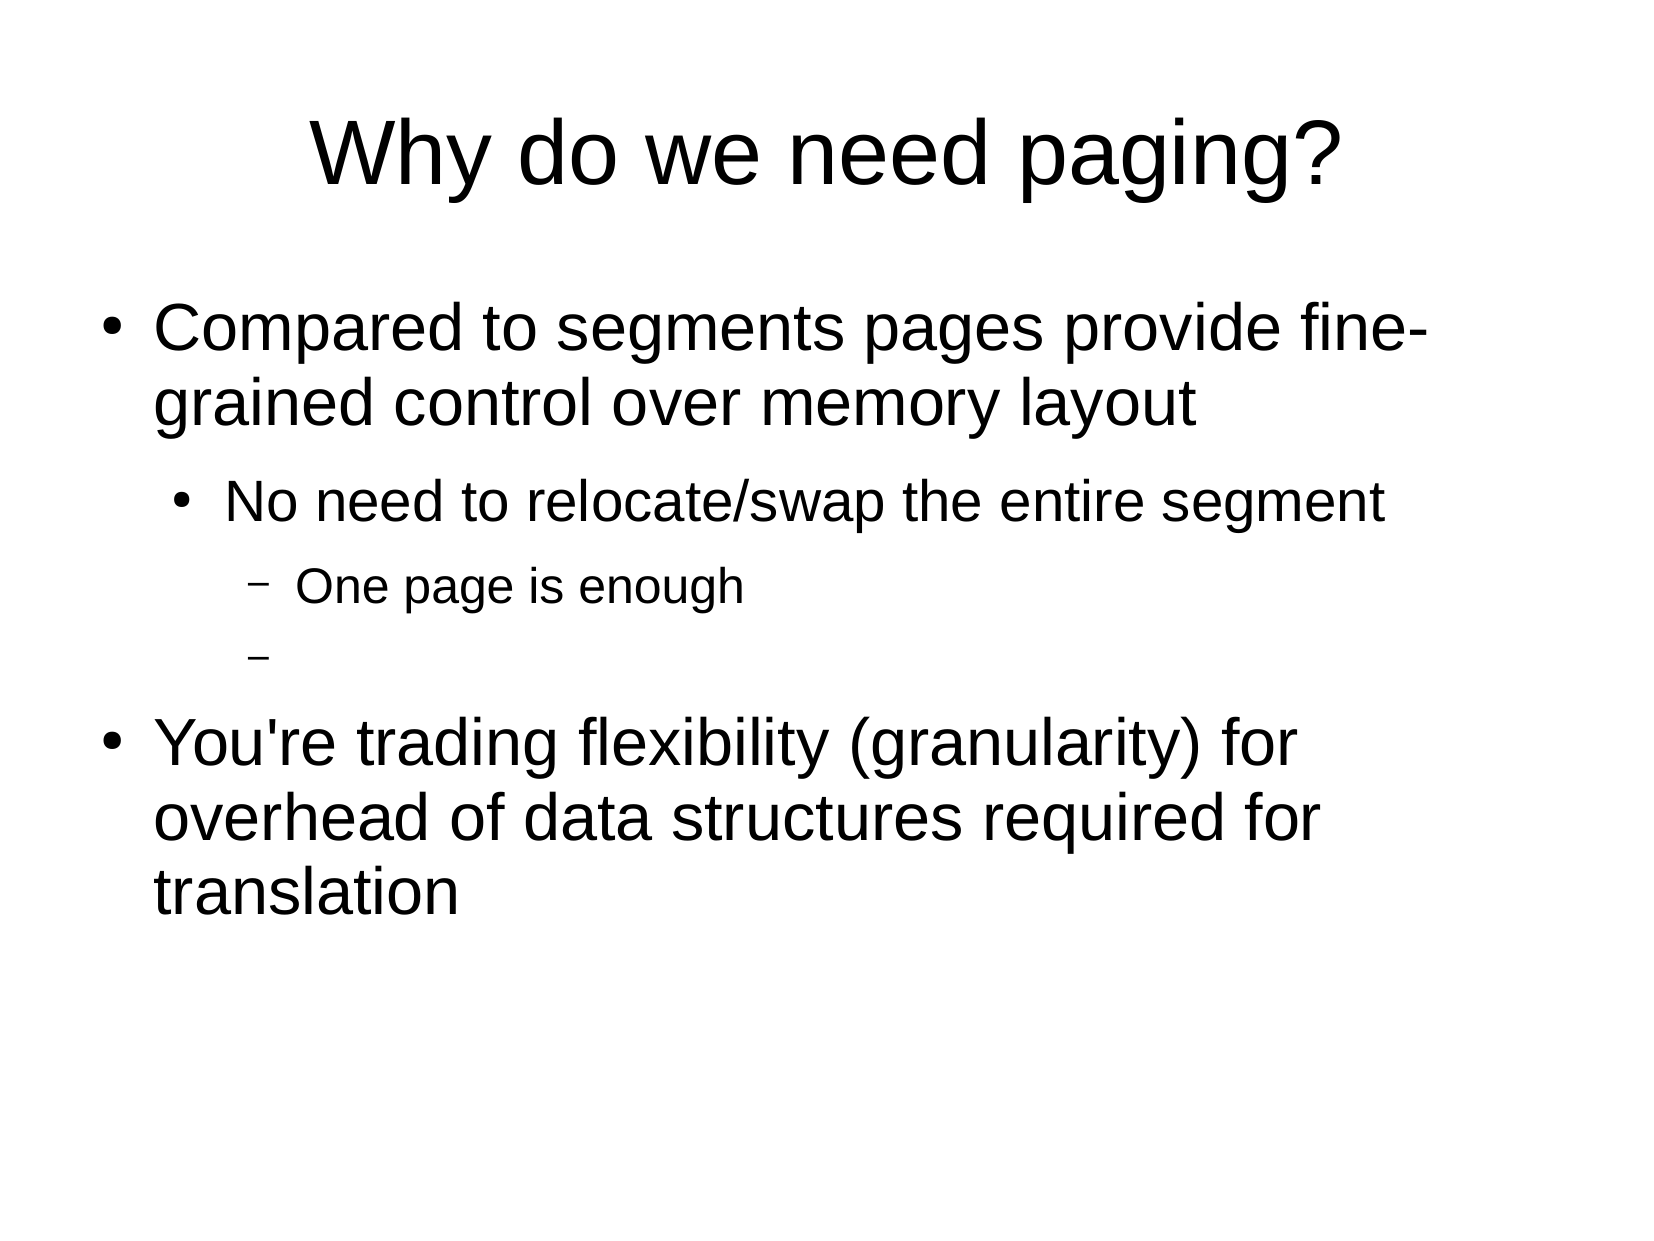

# Why do we need paging?
Compared to segments pages provide fine-grained control over memory layout
No need to relocate/swap the entire segment
One page is enough
You're trading flexibility (granularity) for overhead of data structures required for translation